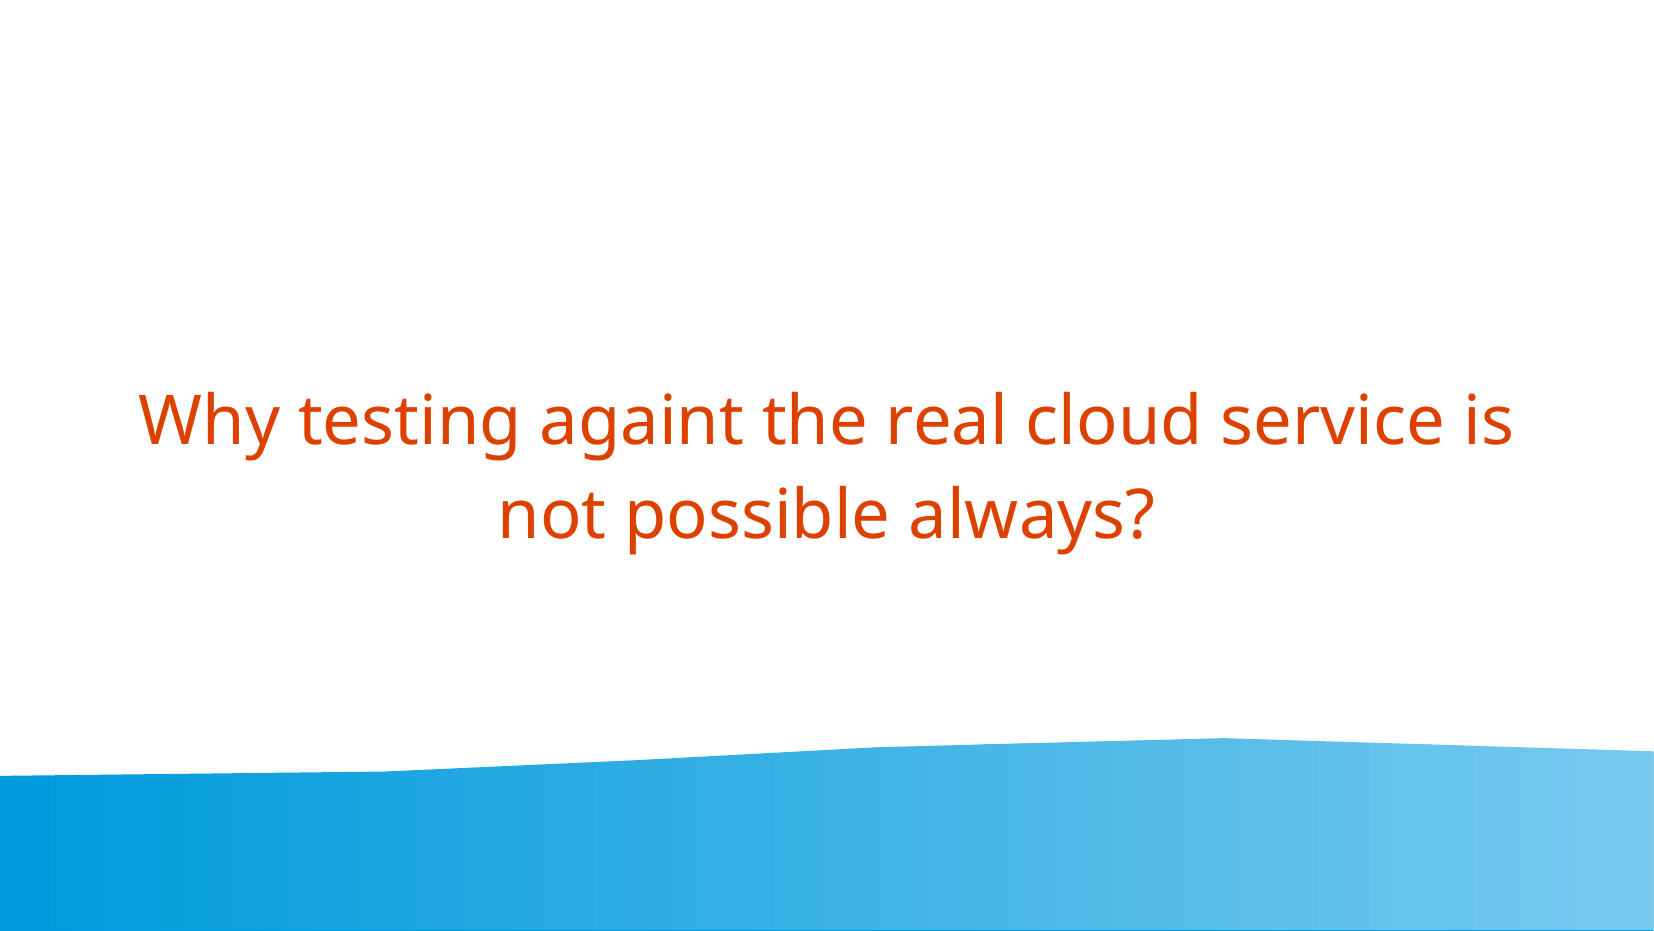

# Why testing againt the real cloud service is not possible always?